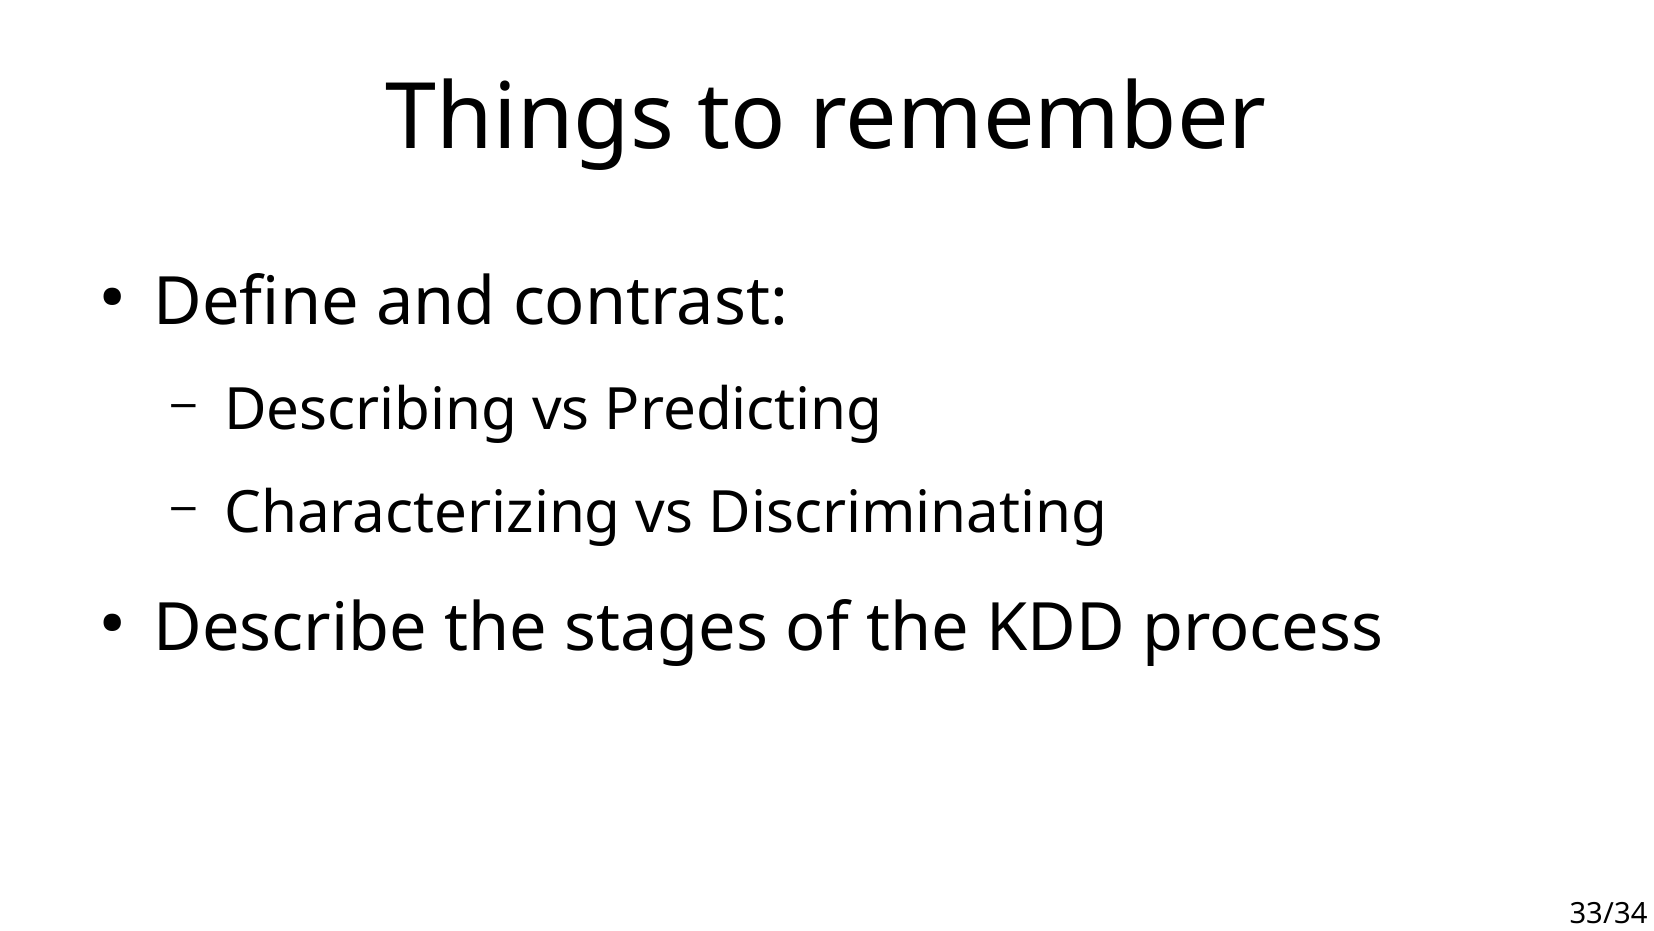

# Things to remember
Define and contrast:
Describing vs Predicting
Characterizing vs Discriminating
Describe the stages of the KDD process
33